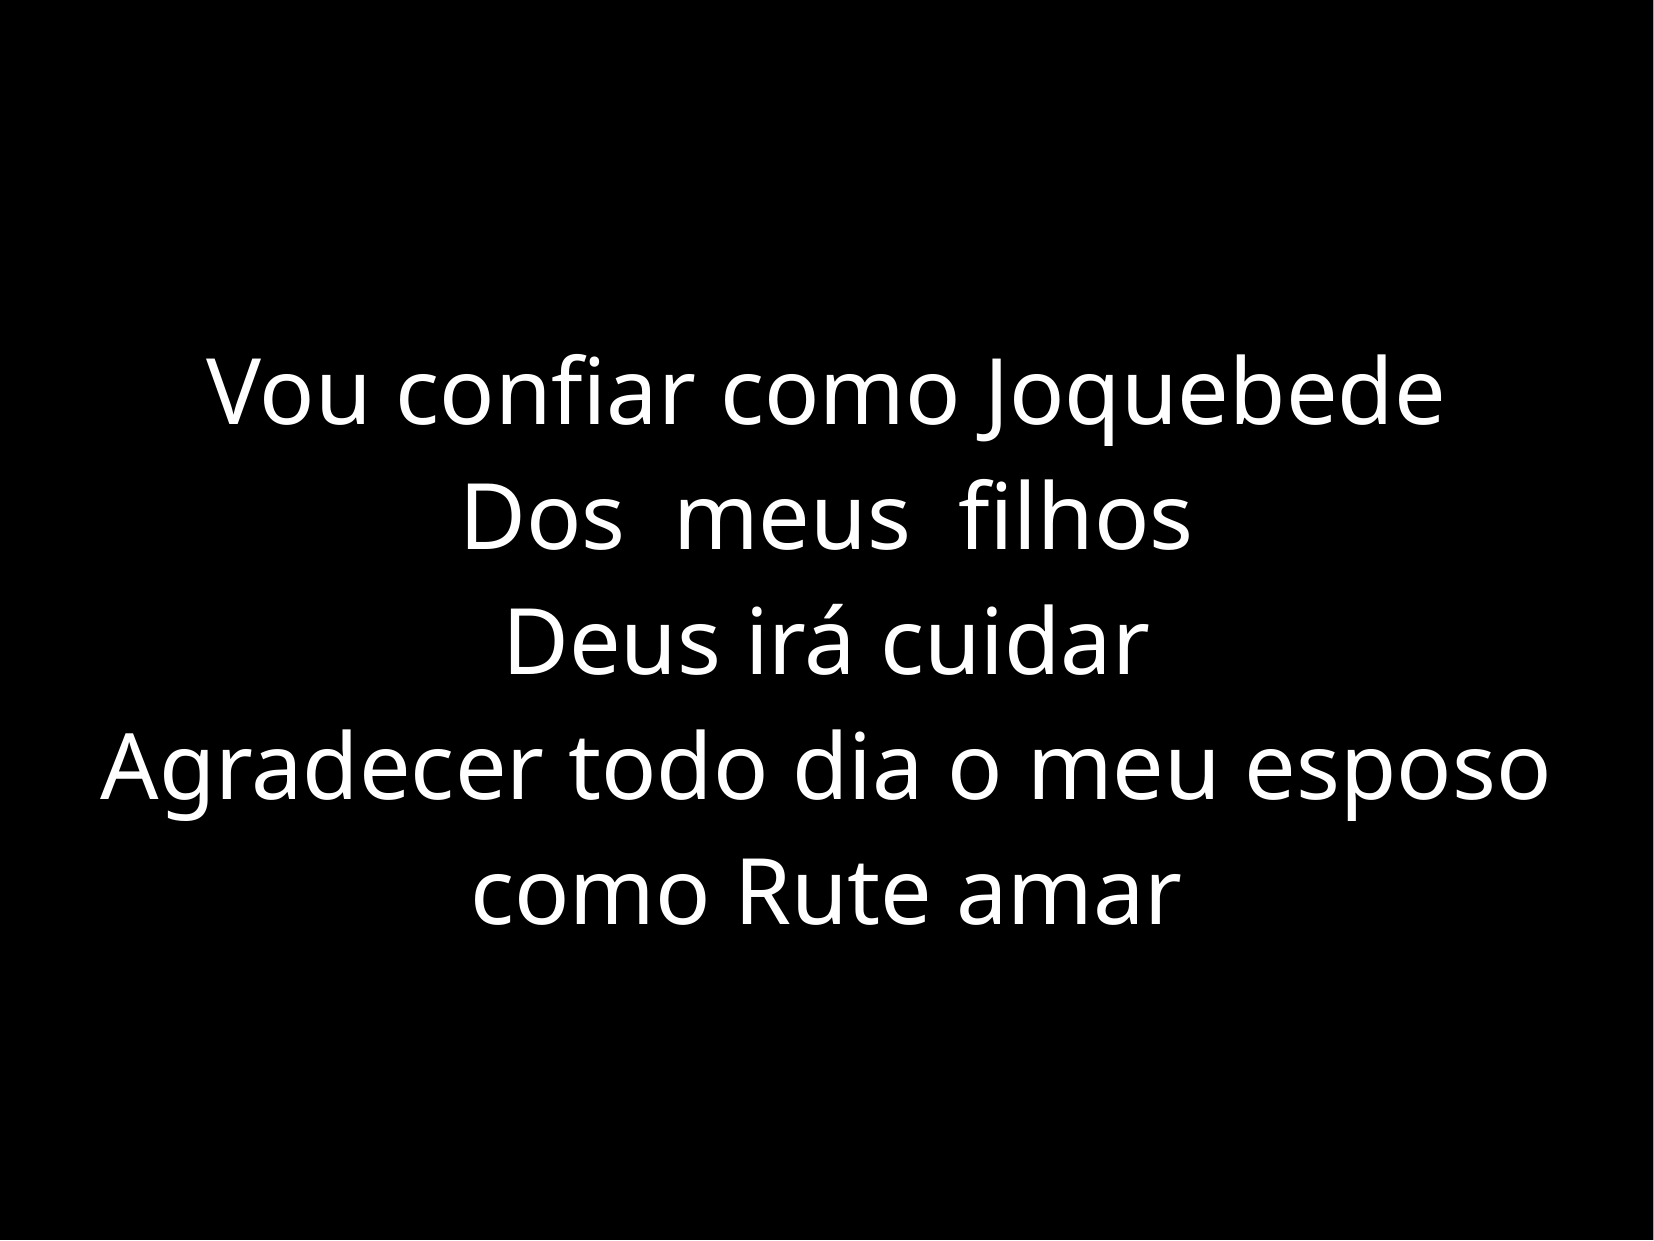

# Vou confiar como Joquebede Dos meus filhos Deus irá cuidar Agradecer todo dia o meu esposo como Rute amar